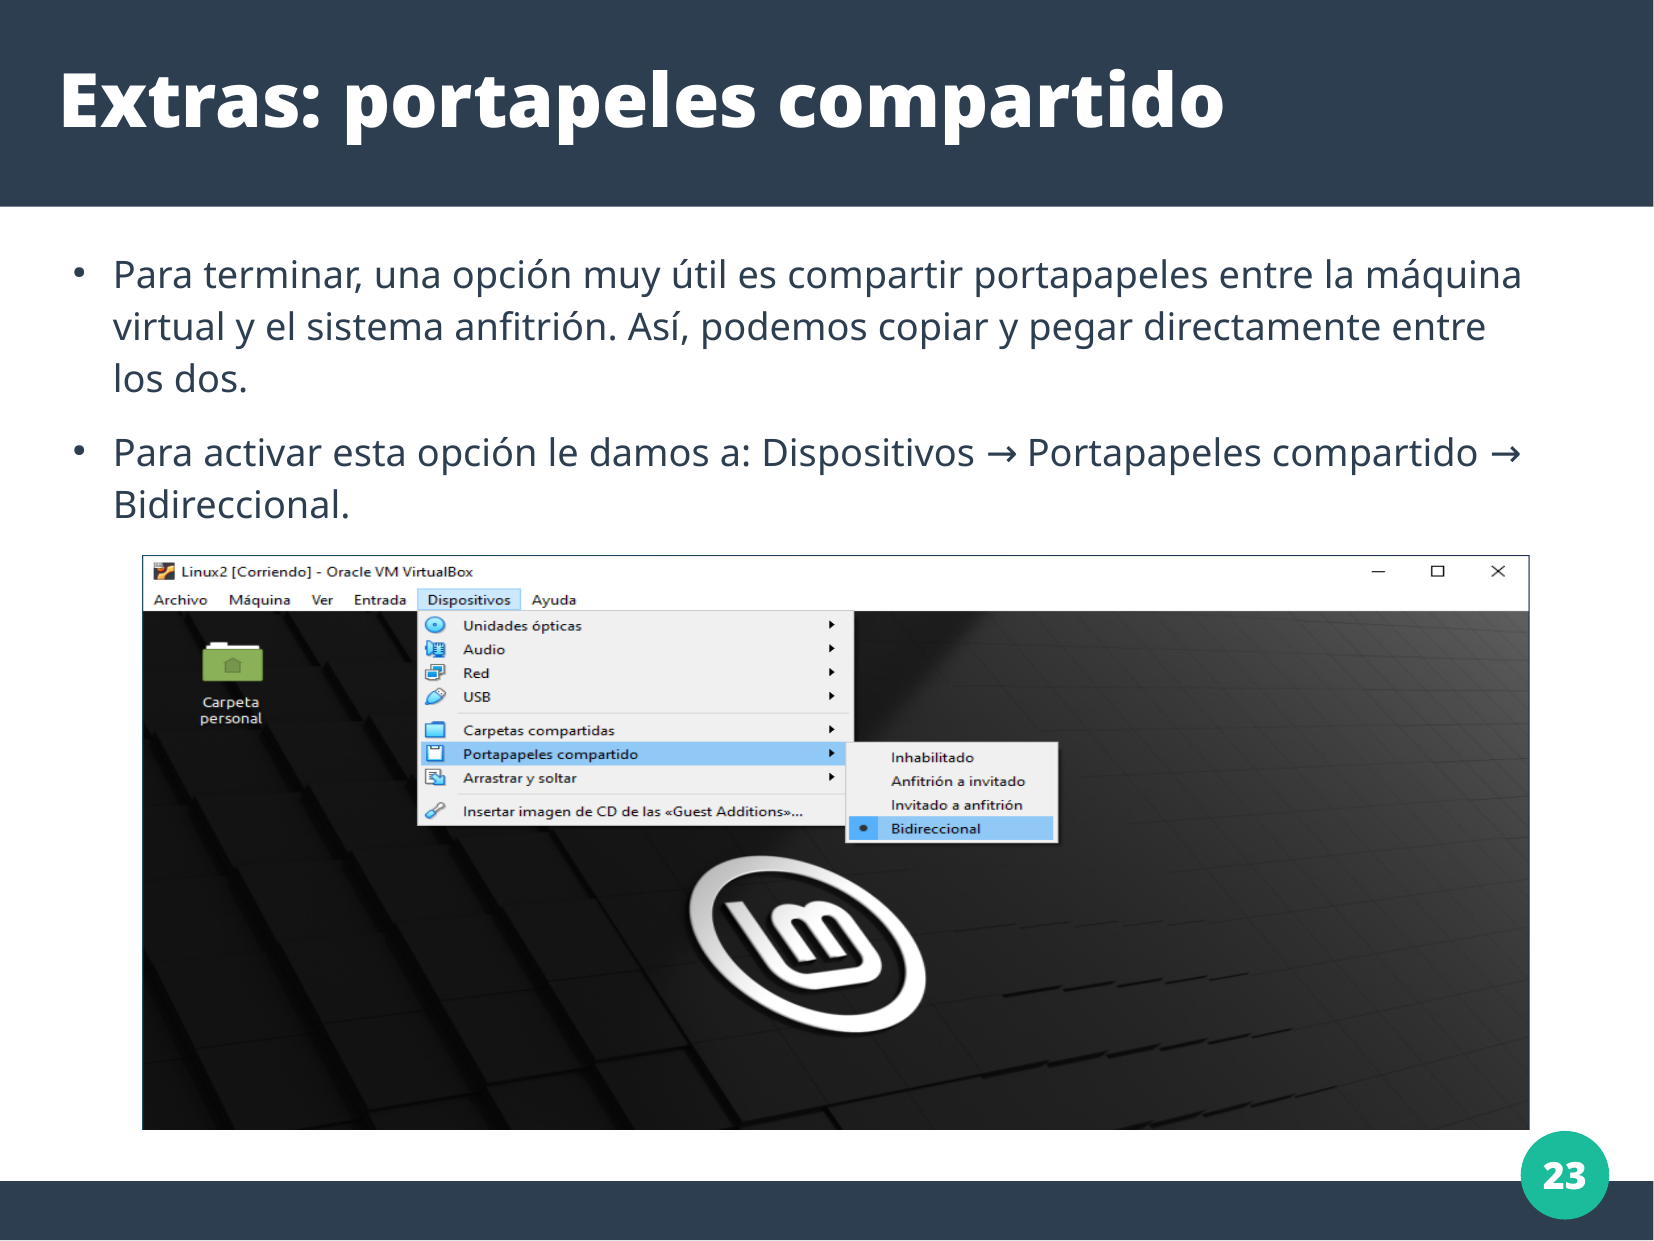

# Extras: portapeles compartido
Para terminar, una opción muy útil es compartir portapapeles entre la máquina virtual y el sistema anfitrión. Así, podemos copiar y pegar directamente entre los dos.
Para activar esta opción le damos a: Dispositivos → Portapapeles compartido → Bidireccional.
23